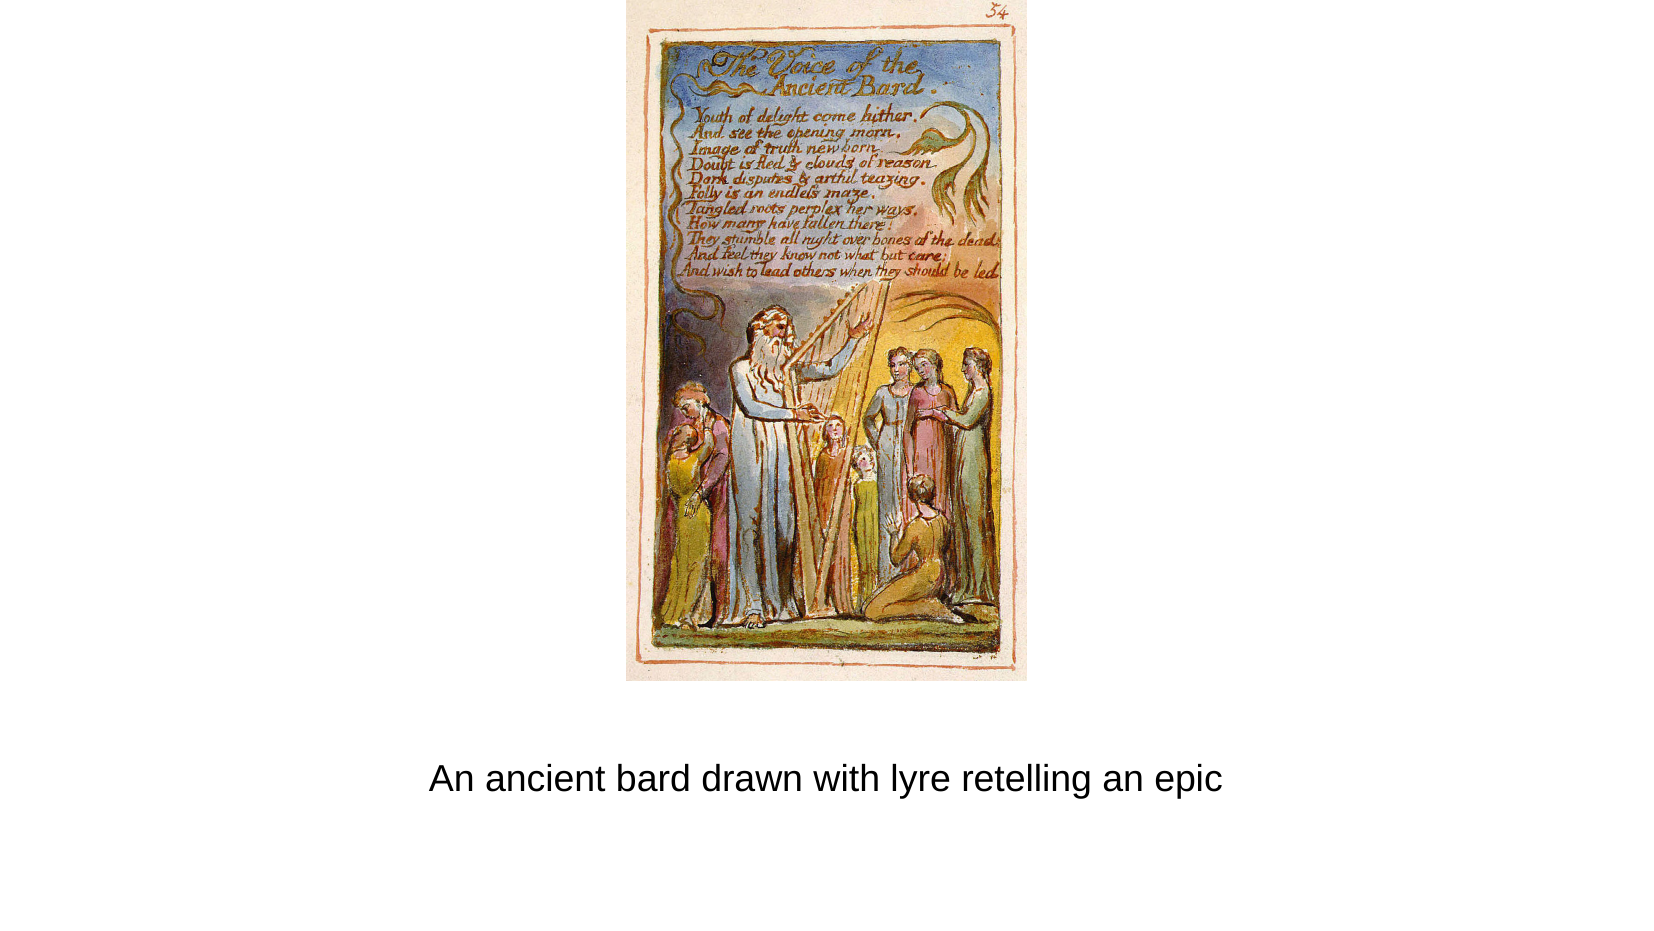

An ancient bard drawn with lyre retelling an epic